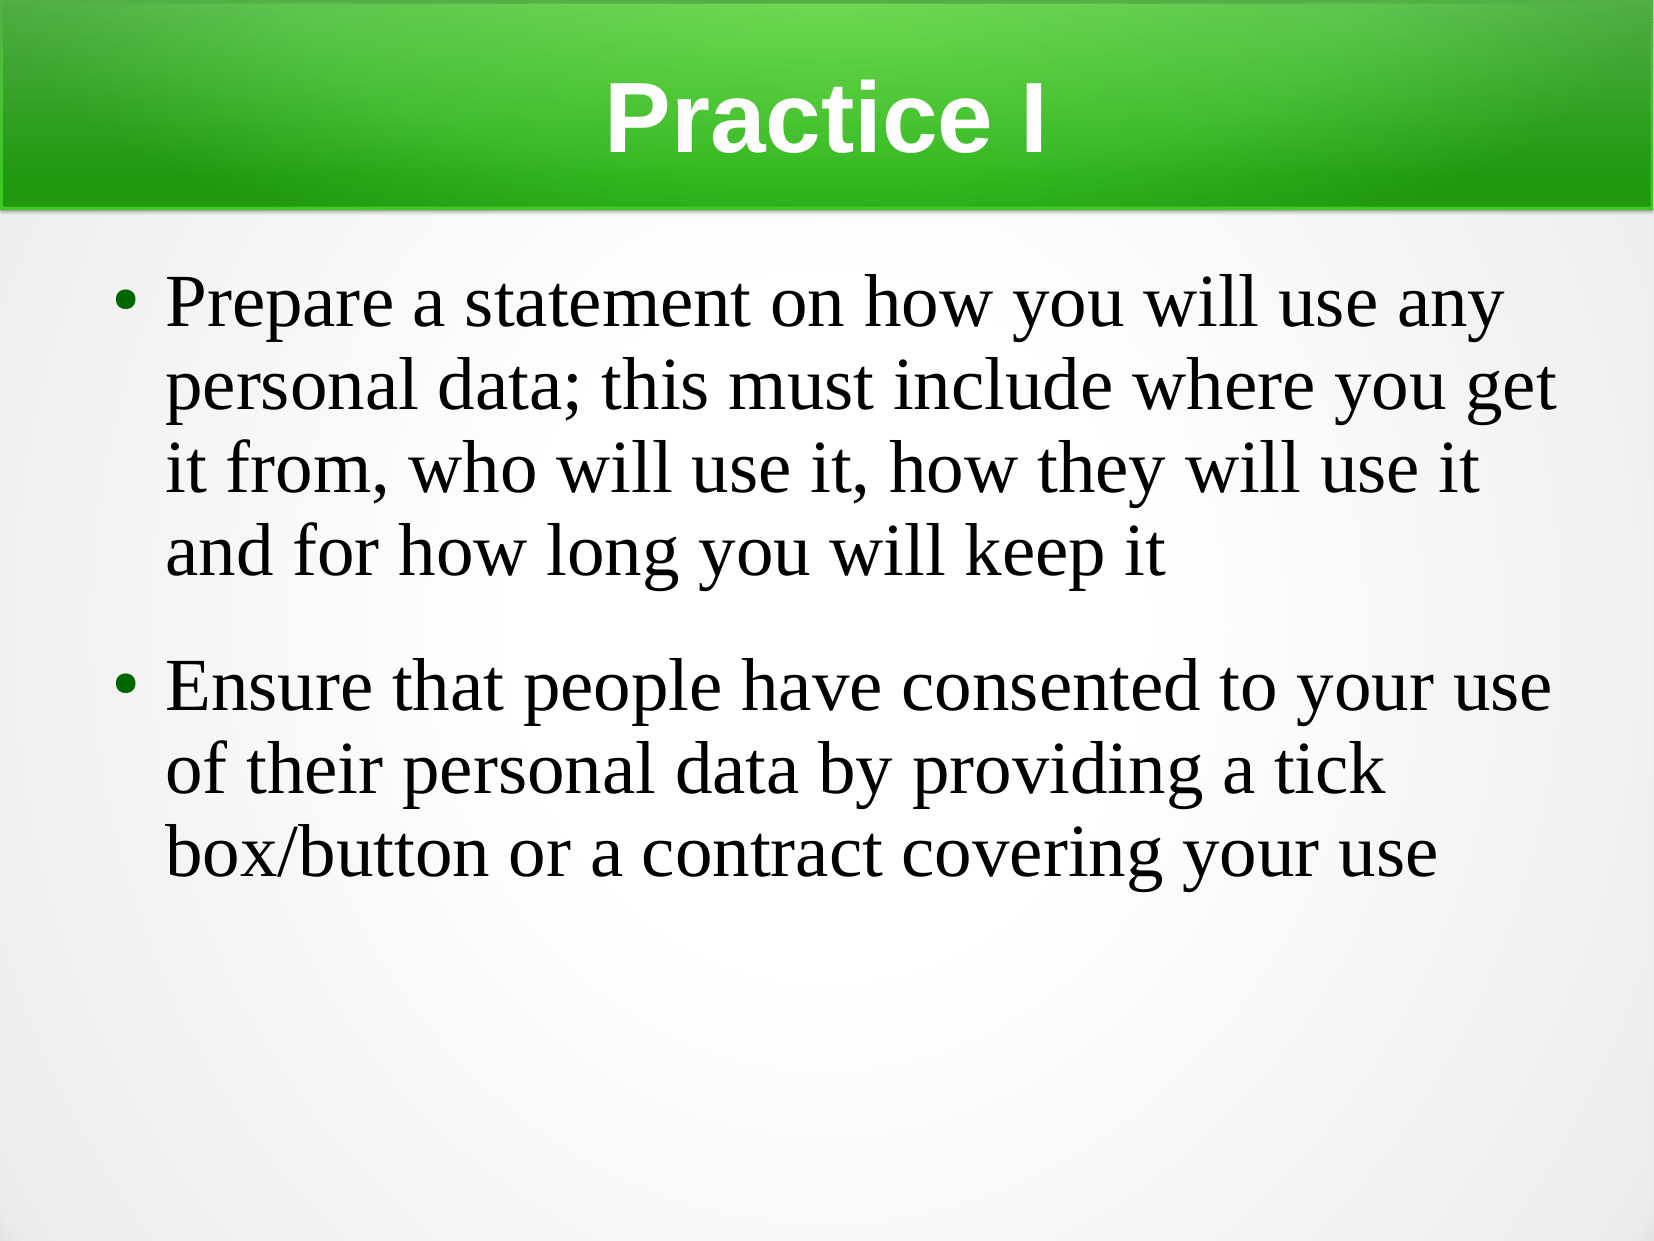

# Practice I
Prepare a statement on how you will use any personal data; this must include where you get it from, who will use it, how they will use it and for how long you will keep it
Ensure that people have consented to your use of their personal data by providing a tick box/button or a contract covering your use